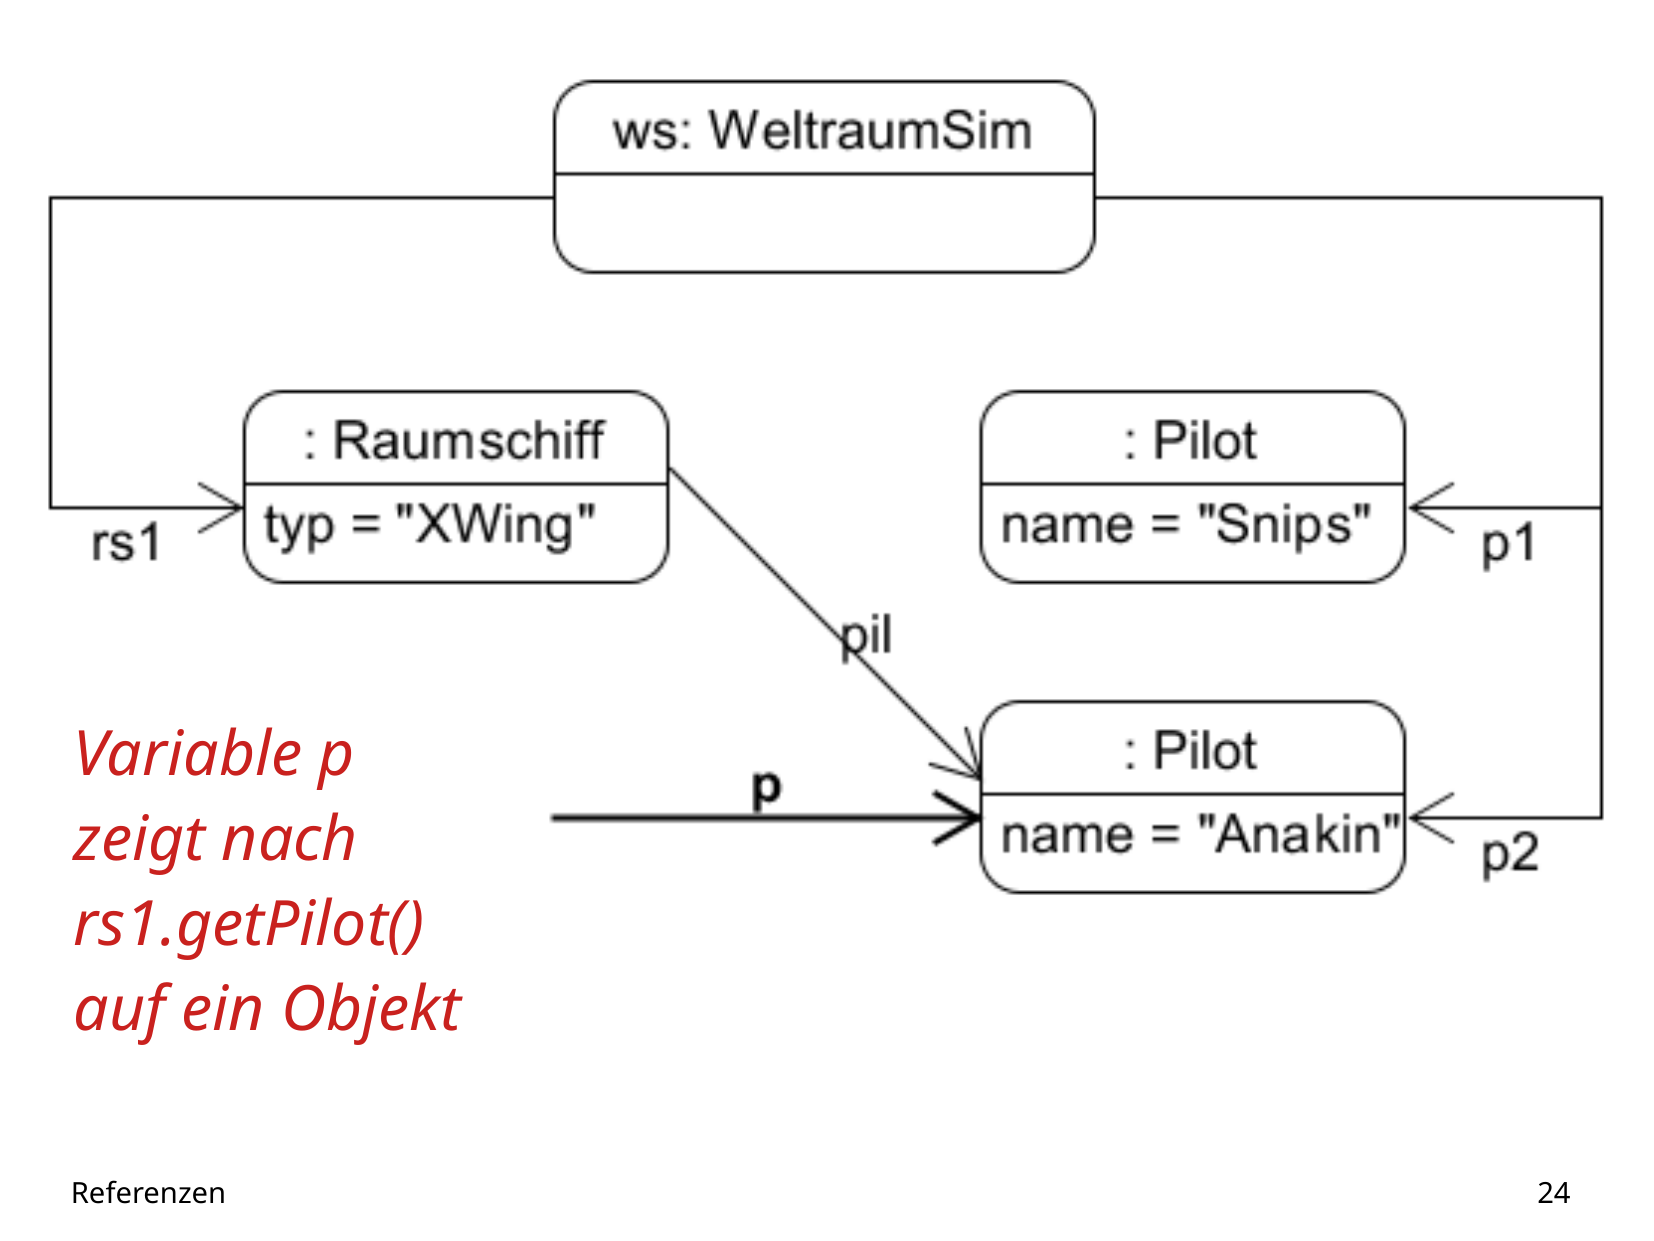

# Variable p
zeigt nach
rs1.getPilot()
auf ein Objekt
Referenzen
24